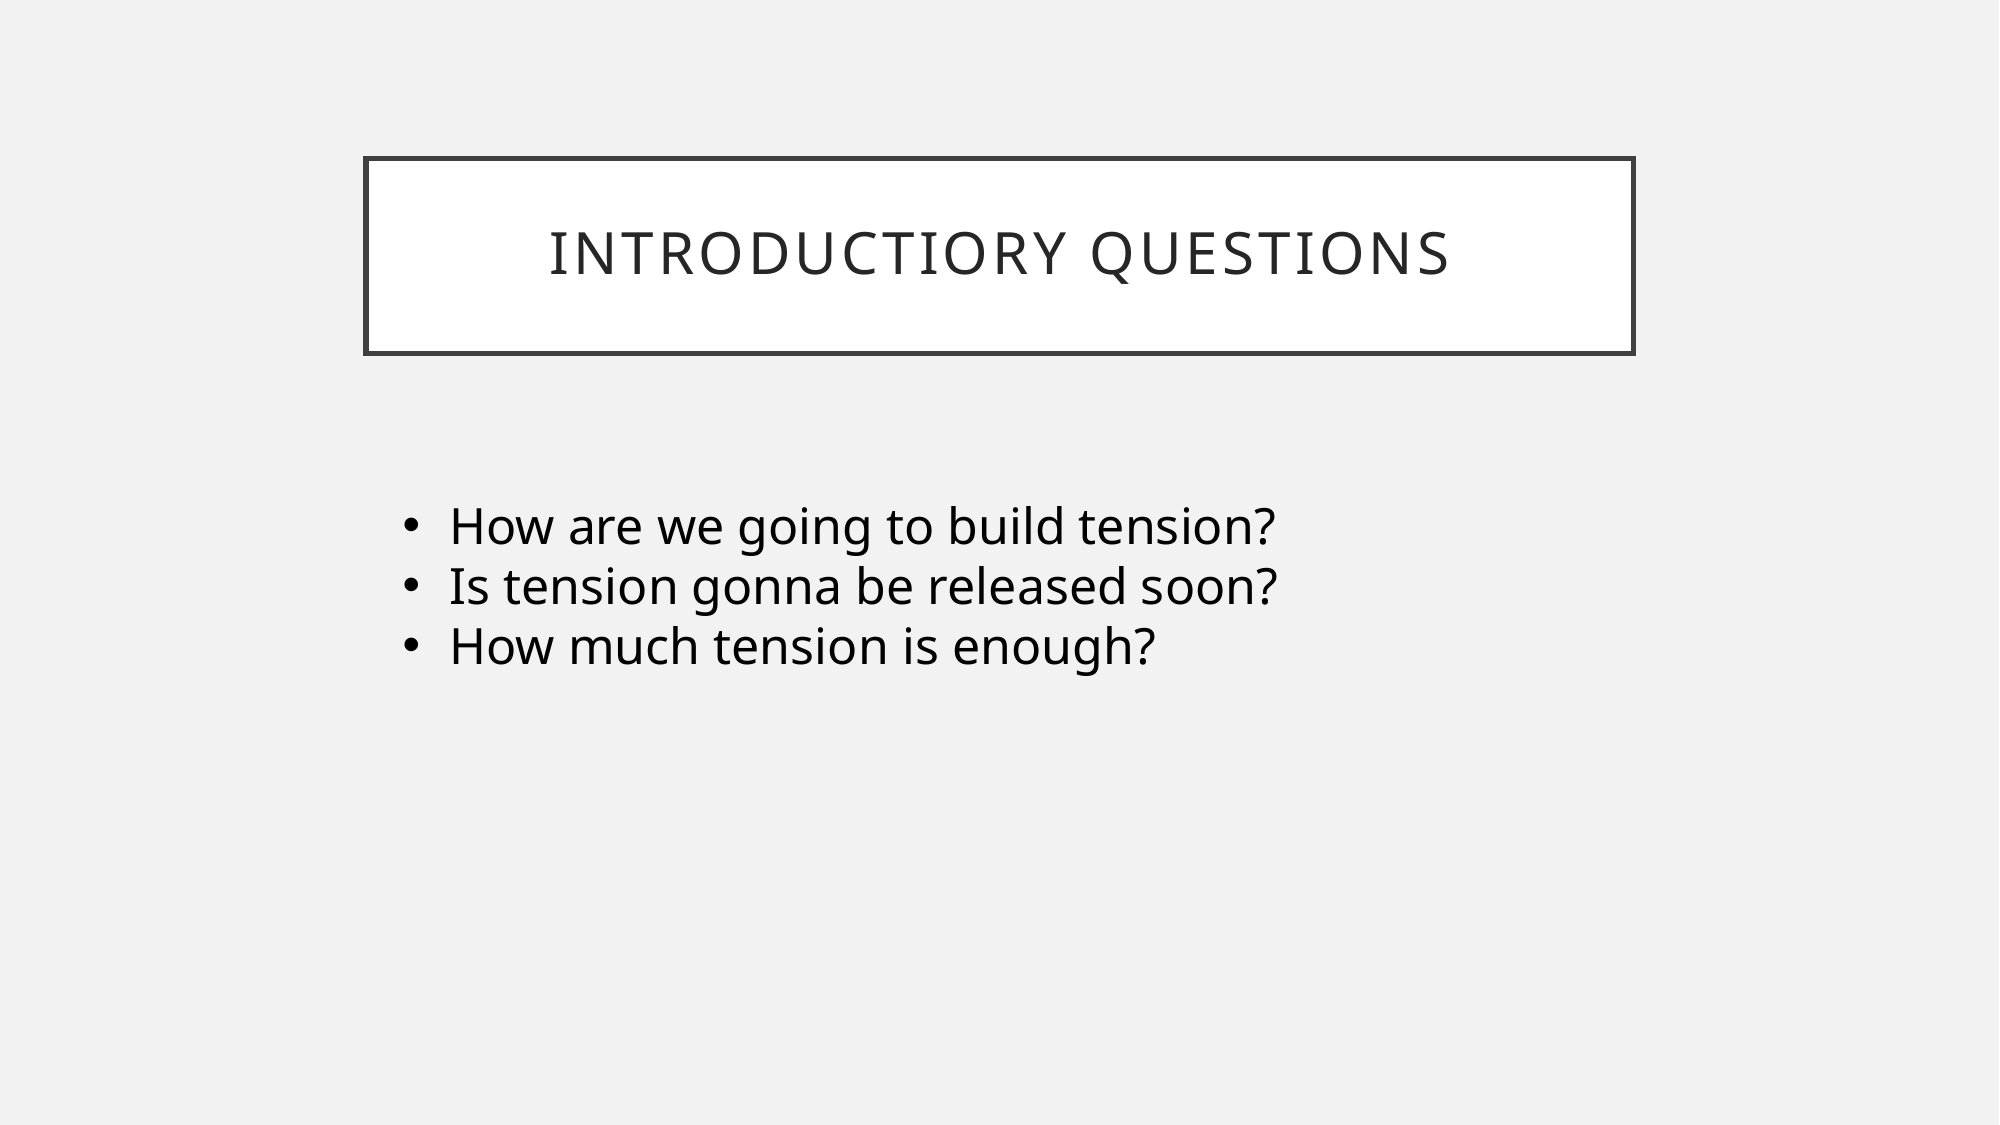

# Introductiory questions
How are we going to build tension?
Is tension gonna be released soon?
How much tension is enough?